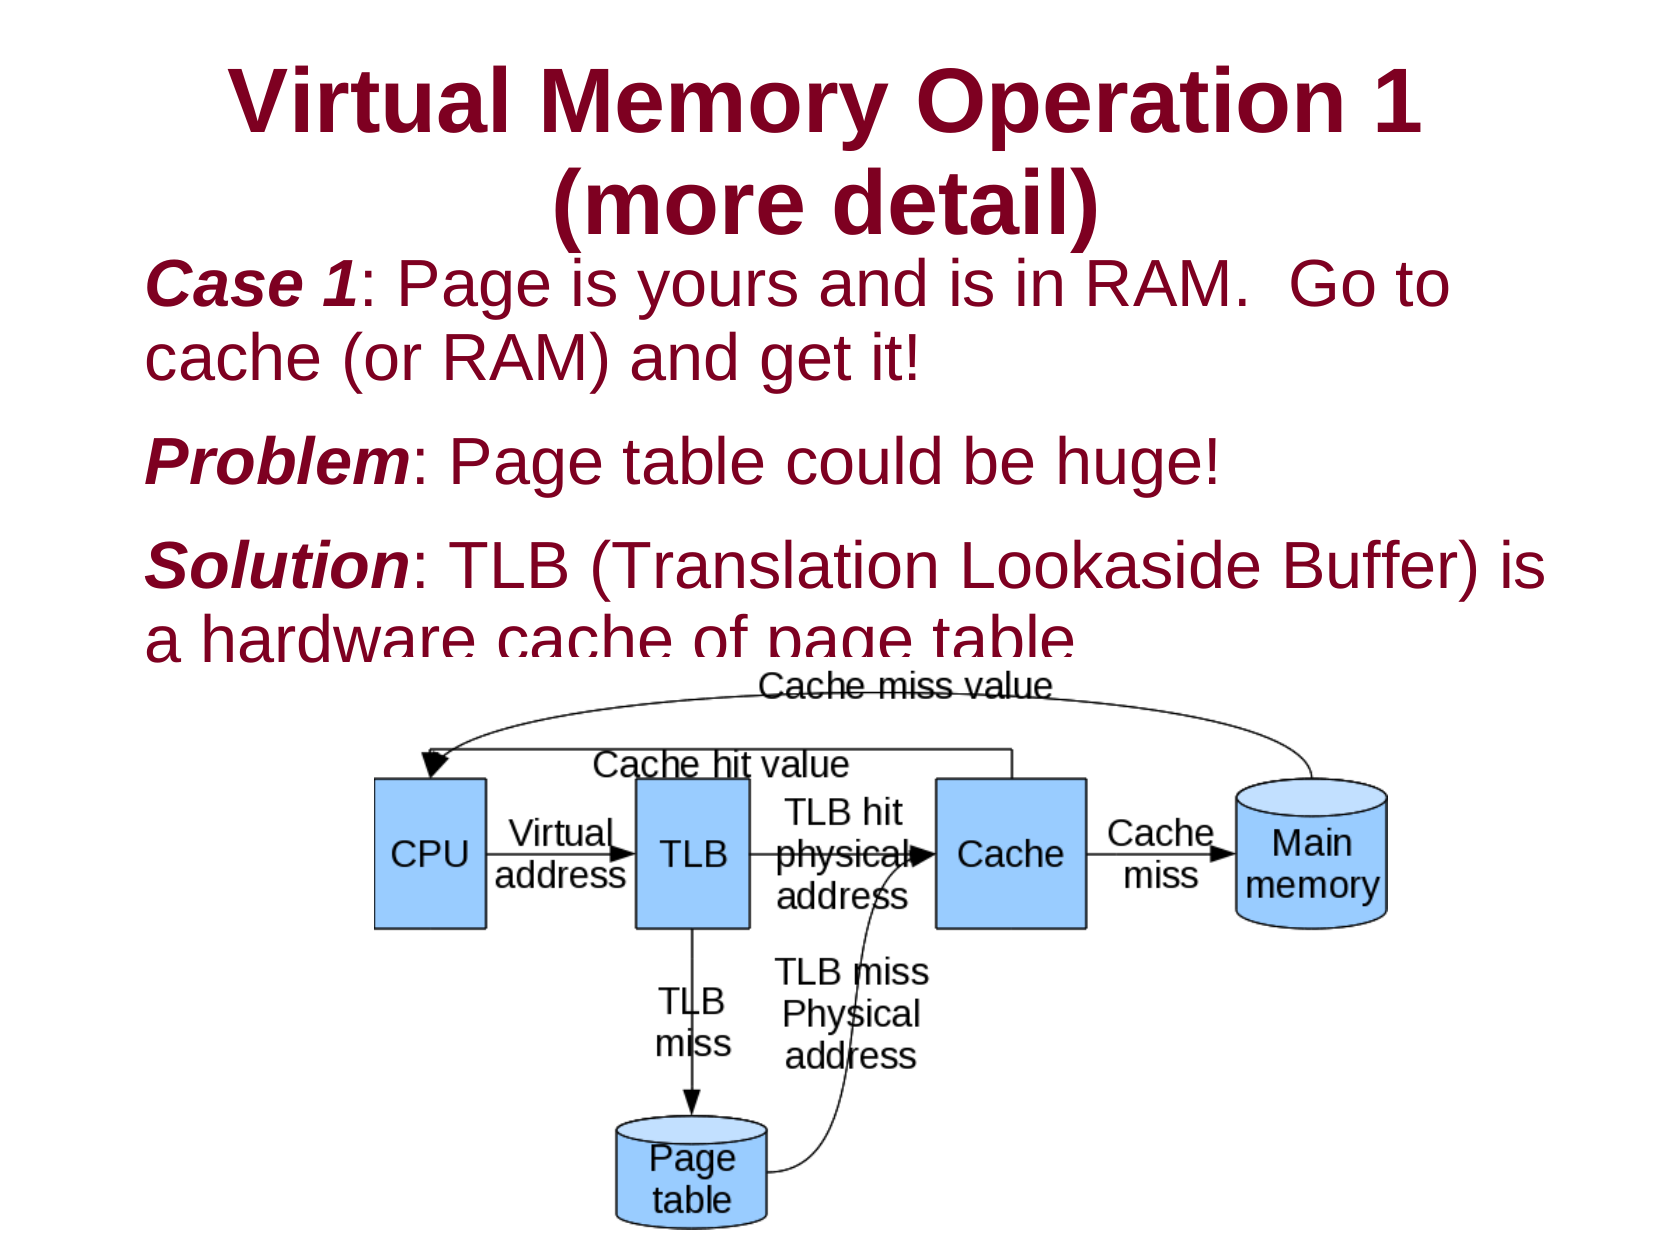

# Virtual Memory Operation 1 (more detail)
Case 1: Page is yours and is in RAM. Go to cache (or RAM) and get it!
Problem: Page table could be huge!
Solution: TLB (Translation Lookaside Buffer) is a hardware cache of page table